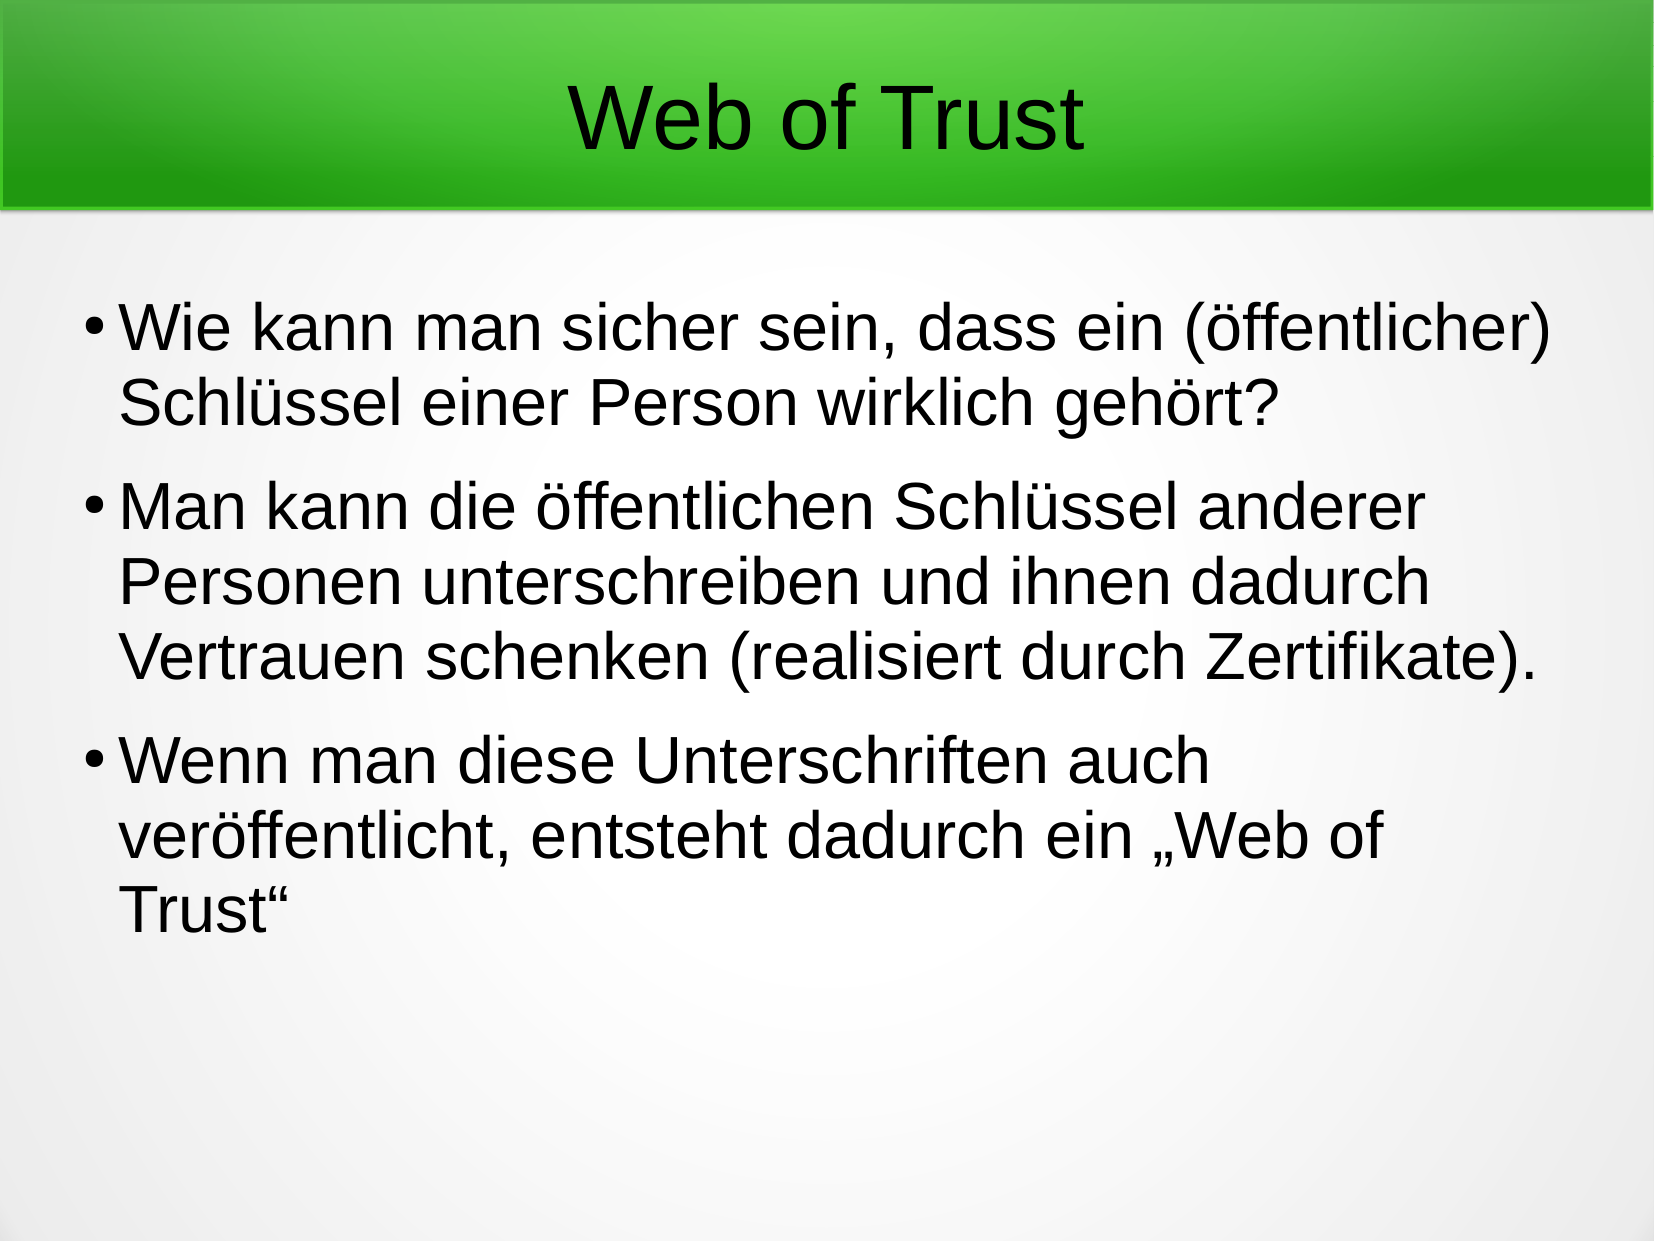

# Web of Trust
Wie kann man sicher sein, dass ein (öffentlicher) Schlüssel einer Person wirklich gehört?
Man kann die öffentlichen Schlüssel anderer Personen unterschreiben und ihnen dadurch Vertrauen schenken (realisiert durch Zertifikate).
Wenn man diese Unterschriften auch veröffentlicht, entsteht dadurch ein „Web of Trust“